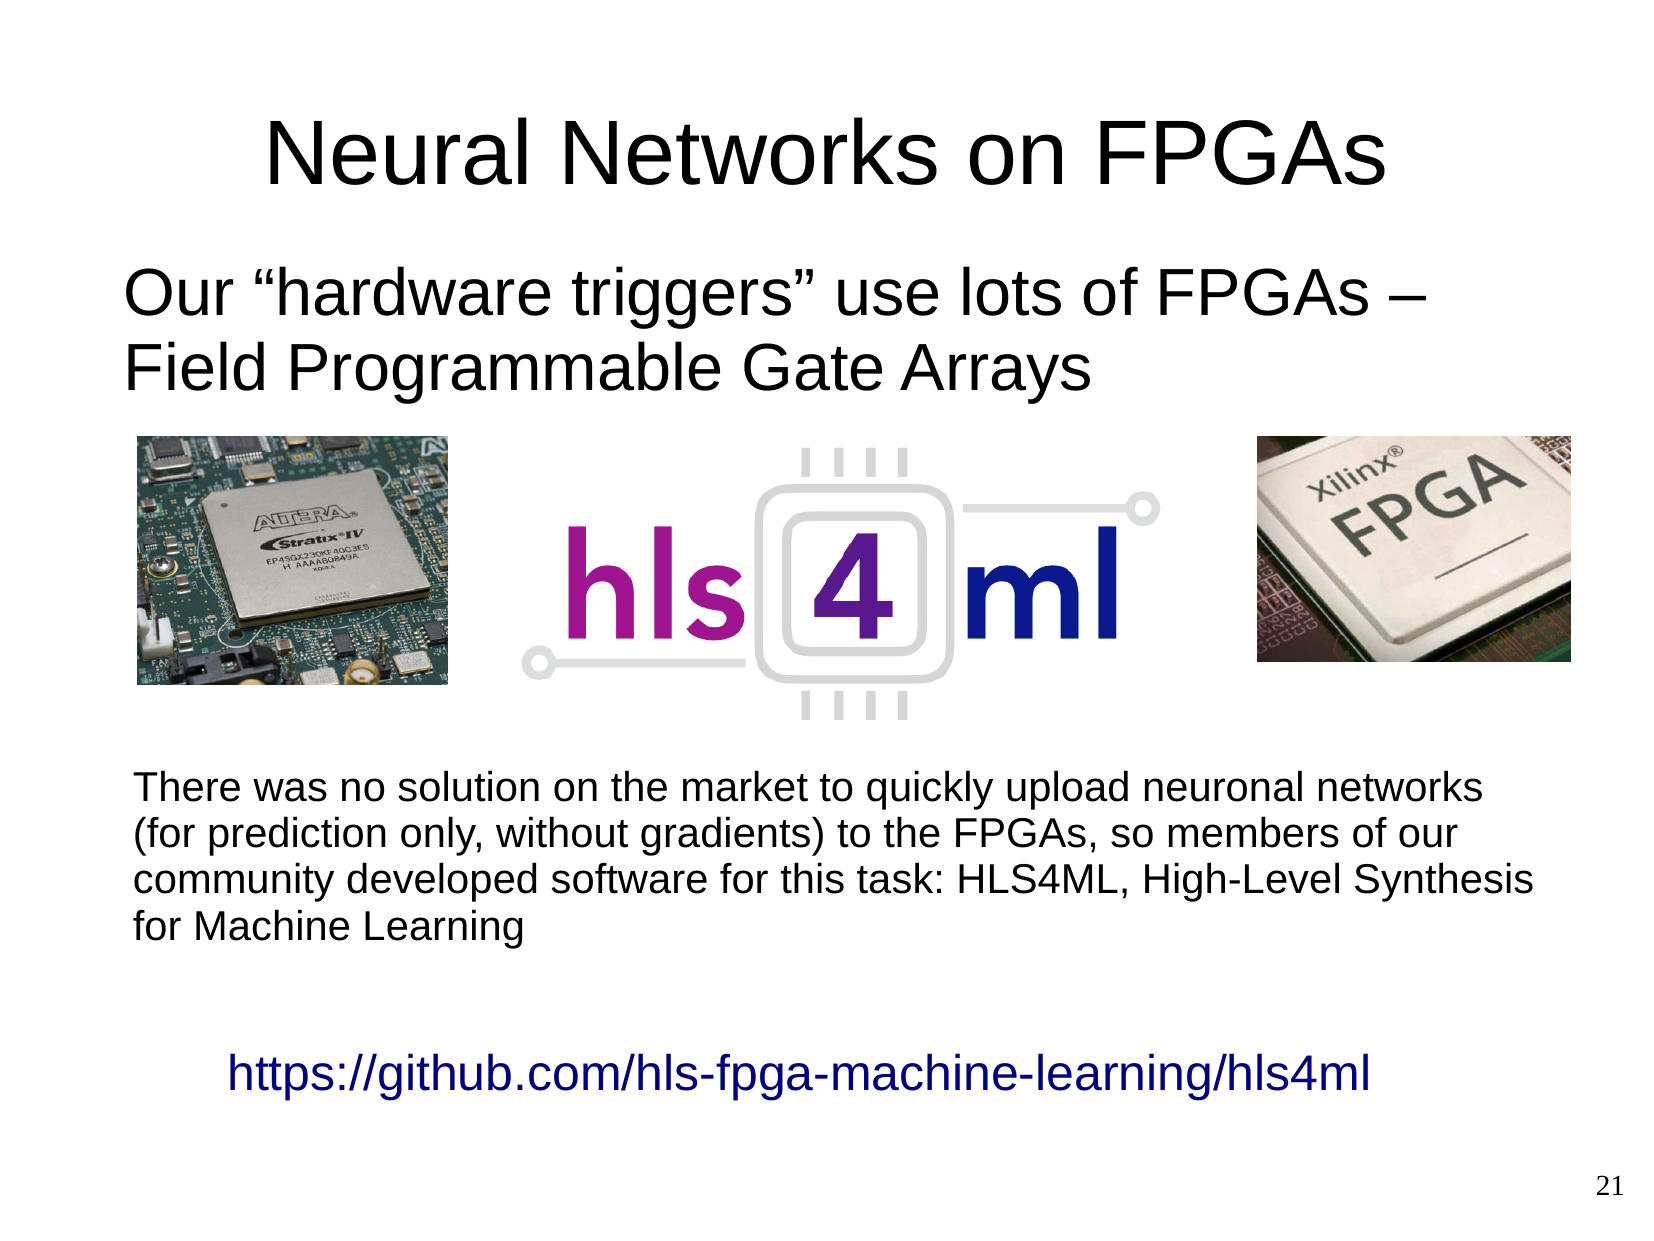

# Neural Networks on FPGAs
Our “hardware triggers” use lots of FPGAs – Field Programmable Gate Arrays
There was no solution on the market to quickly upload neuronal networks
(for prediction only, without gradients) to the FPGAs, so members of our community developed software for this task: HLS4ML, High-Level Synthesis for Machine Learning
https://github.com/hls-fpga-machine-learning/hls4ml
21